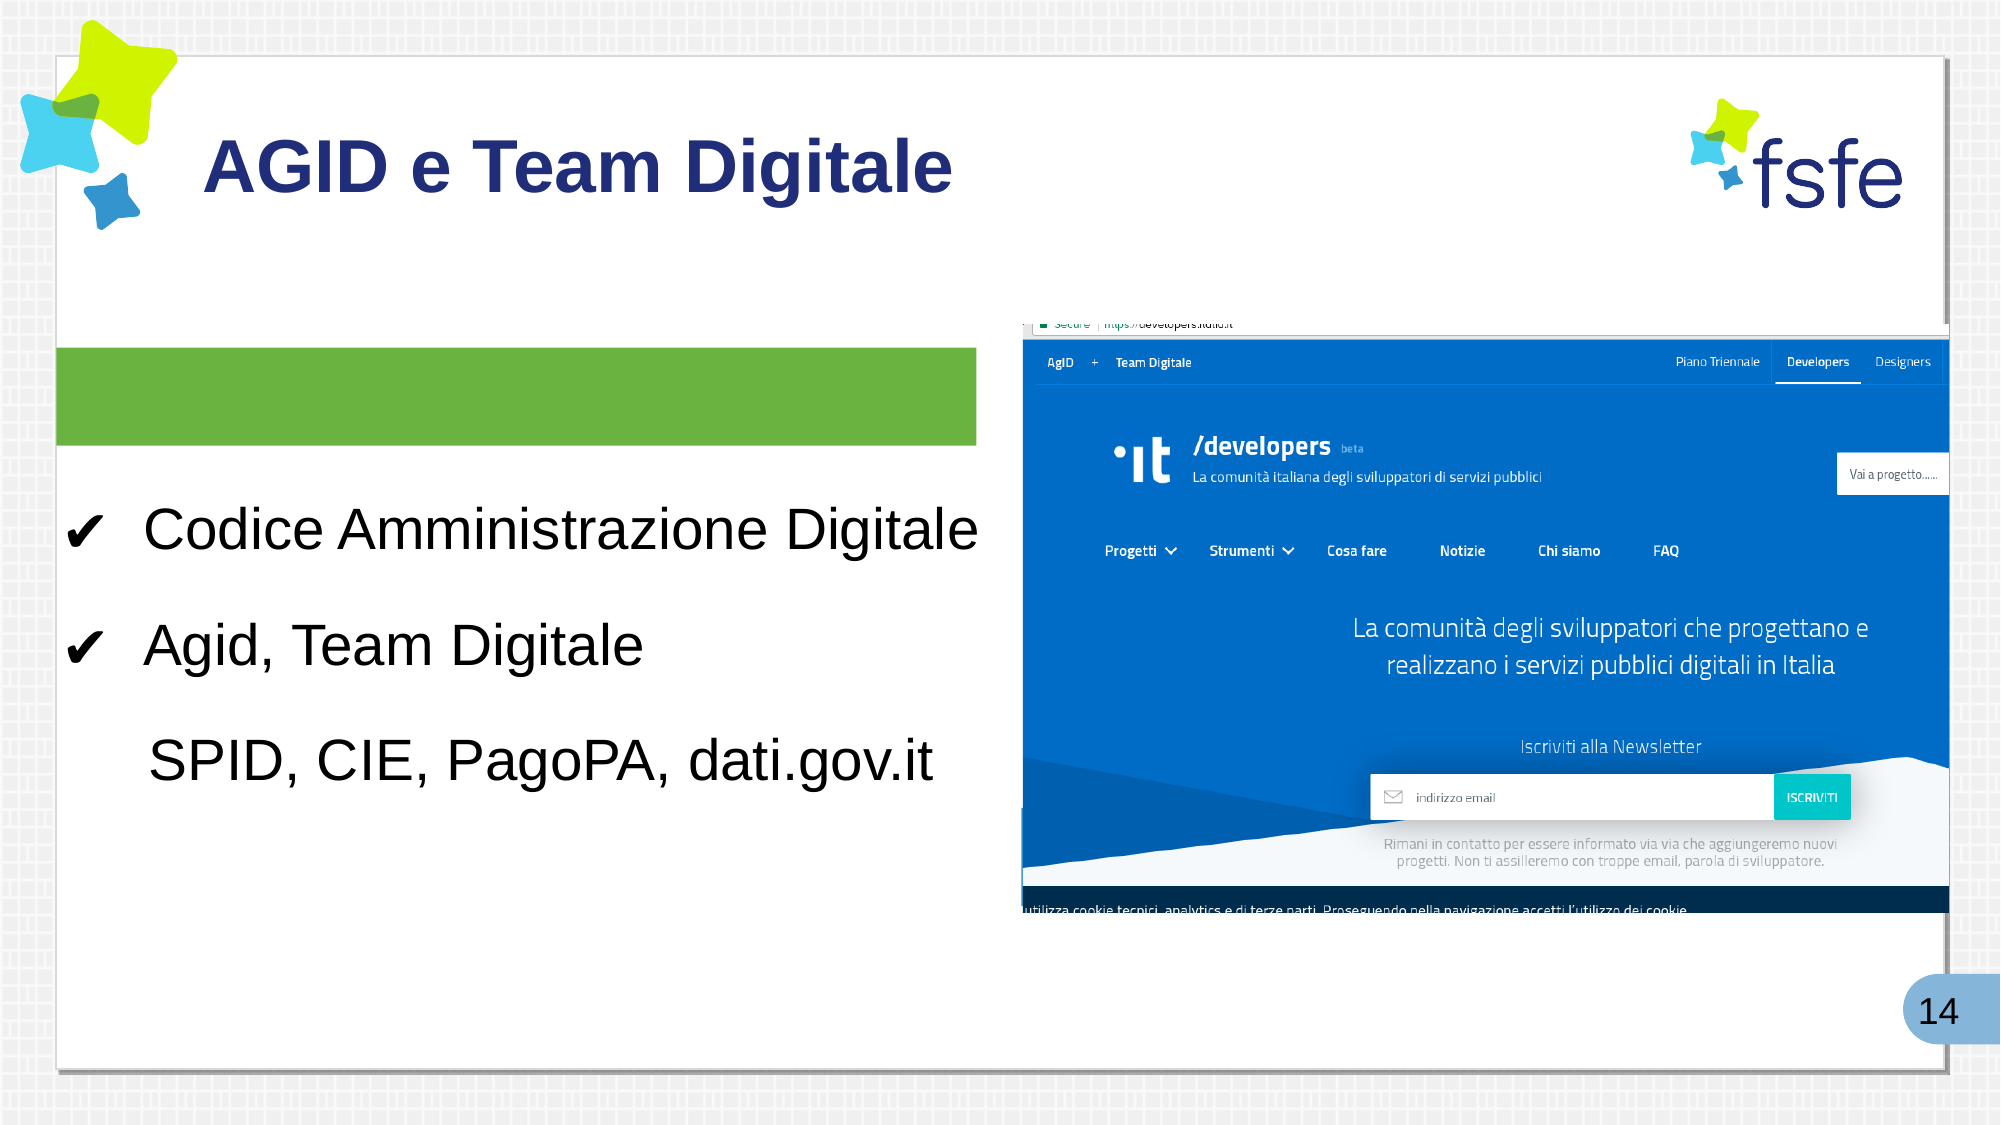

AGID e Team Digitale
 Codice Amministrazione Digitale
 Agid, Team Digitale
 SPID, CIE, PagoPA, dati.gov.it